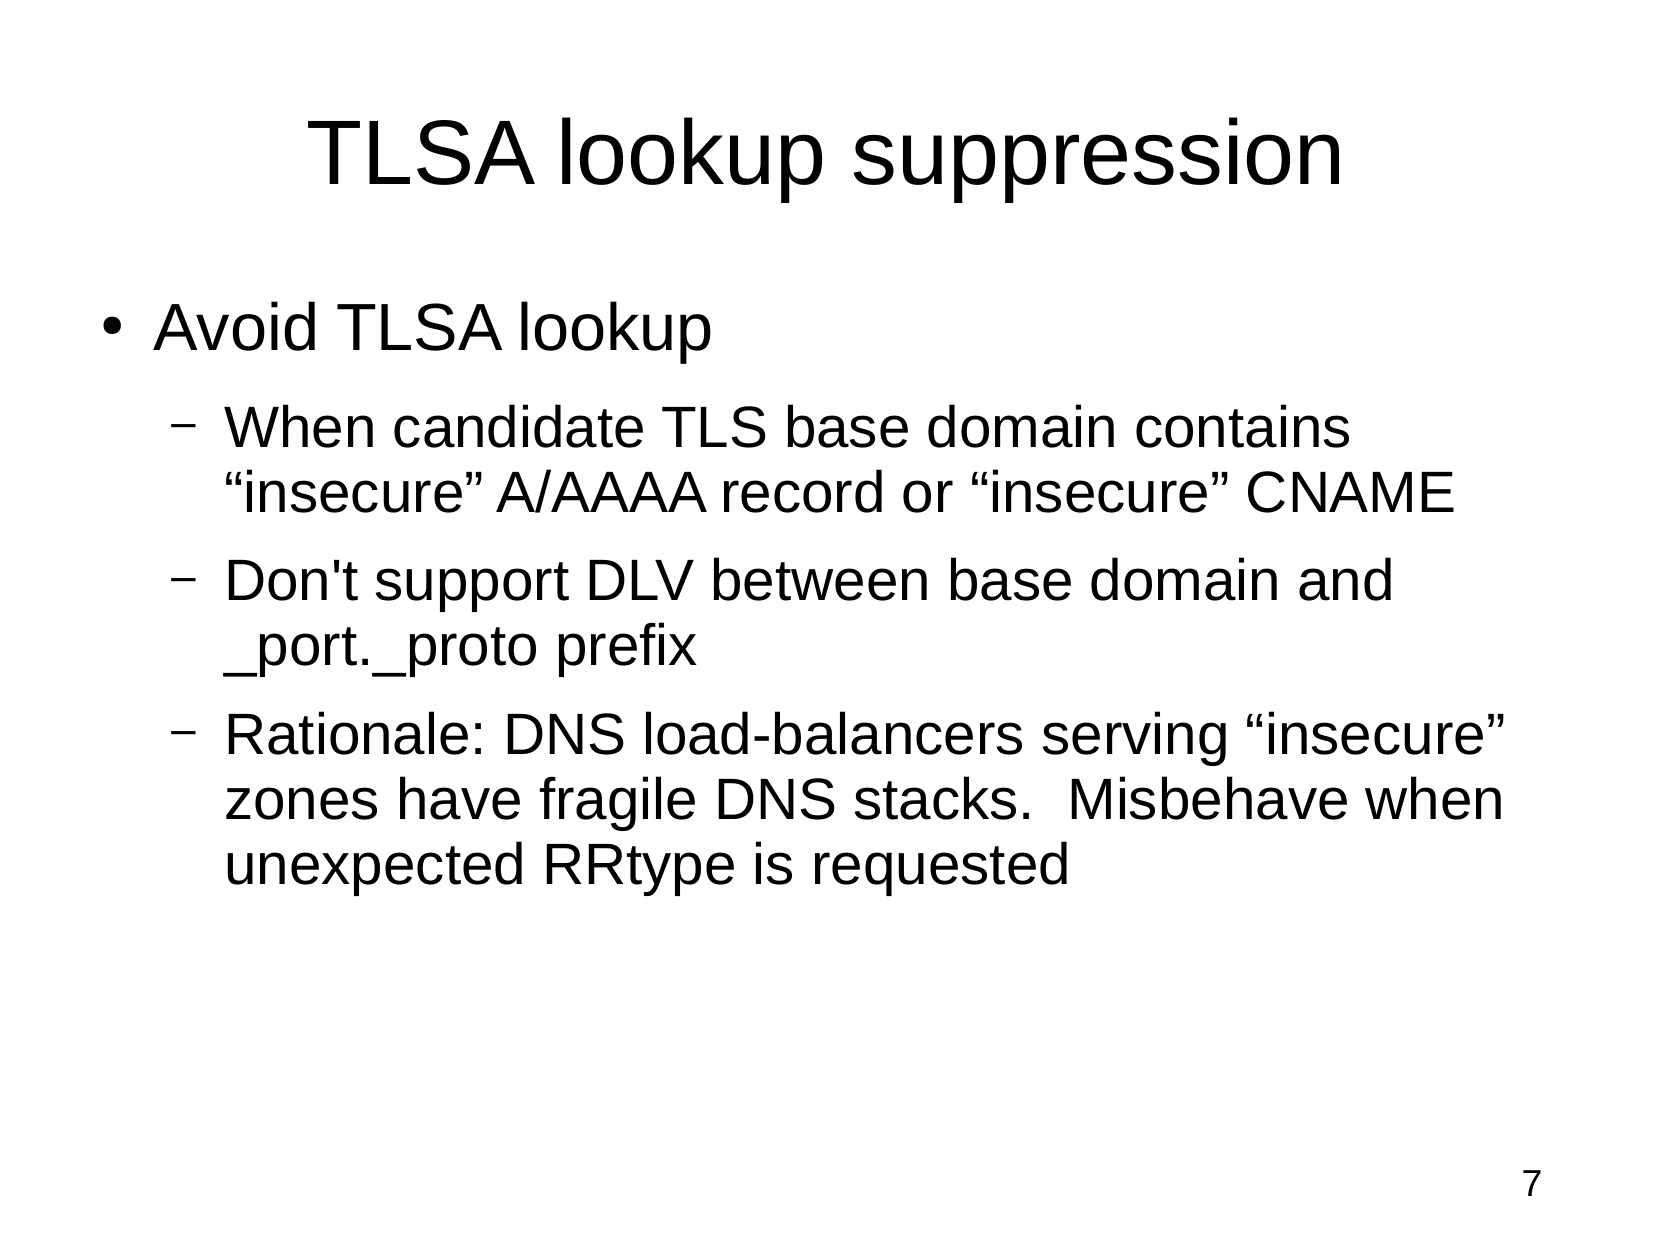

# TLSA lookup suppression
Avoid TLSA lookup
When candidate TLS base domain contains “insecure” A/AAAA record or “insecure” CNAME
Don't support DLV between base domain and _port._proto prefix
Rationale: DNS load-balancers serving “insecure” zones have fragile DNS stacks. Misbehave when unexpected RRtype is requested